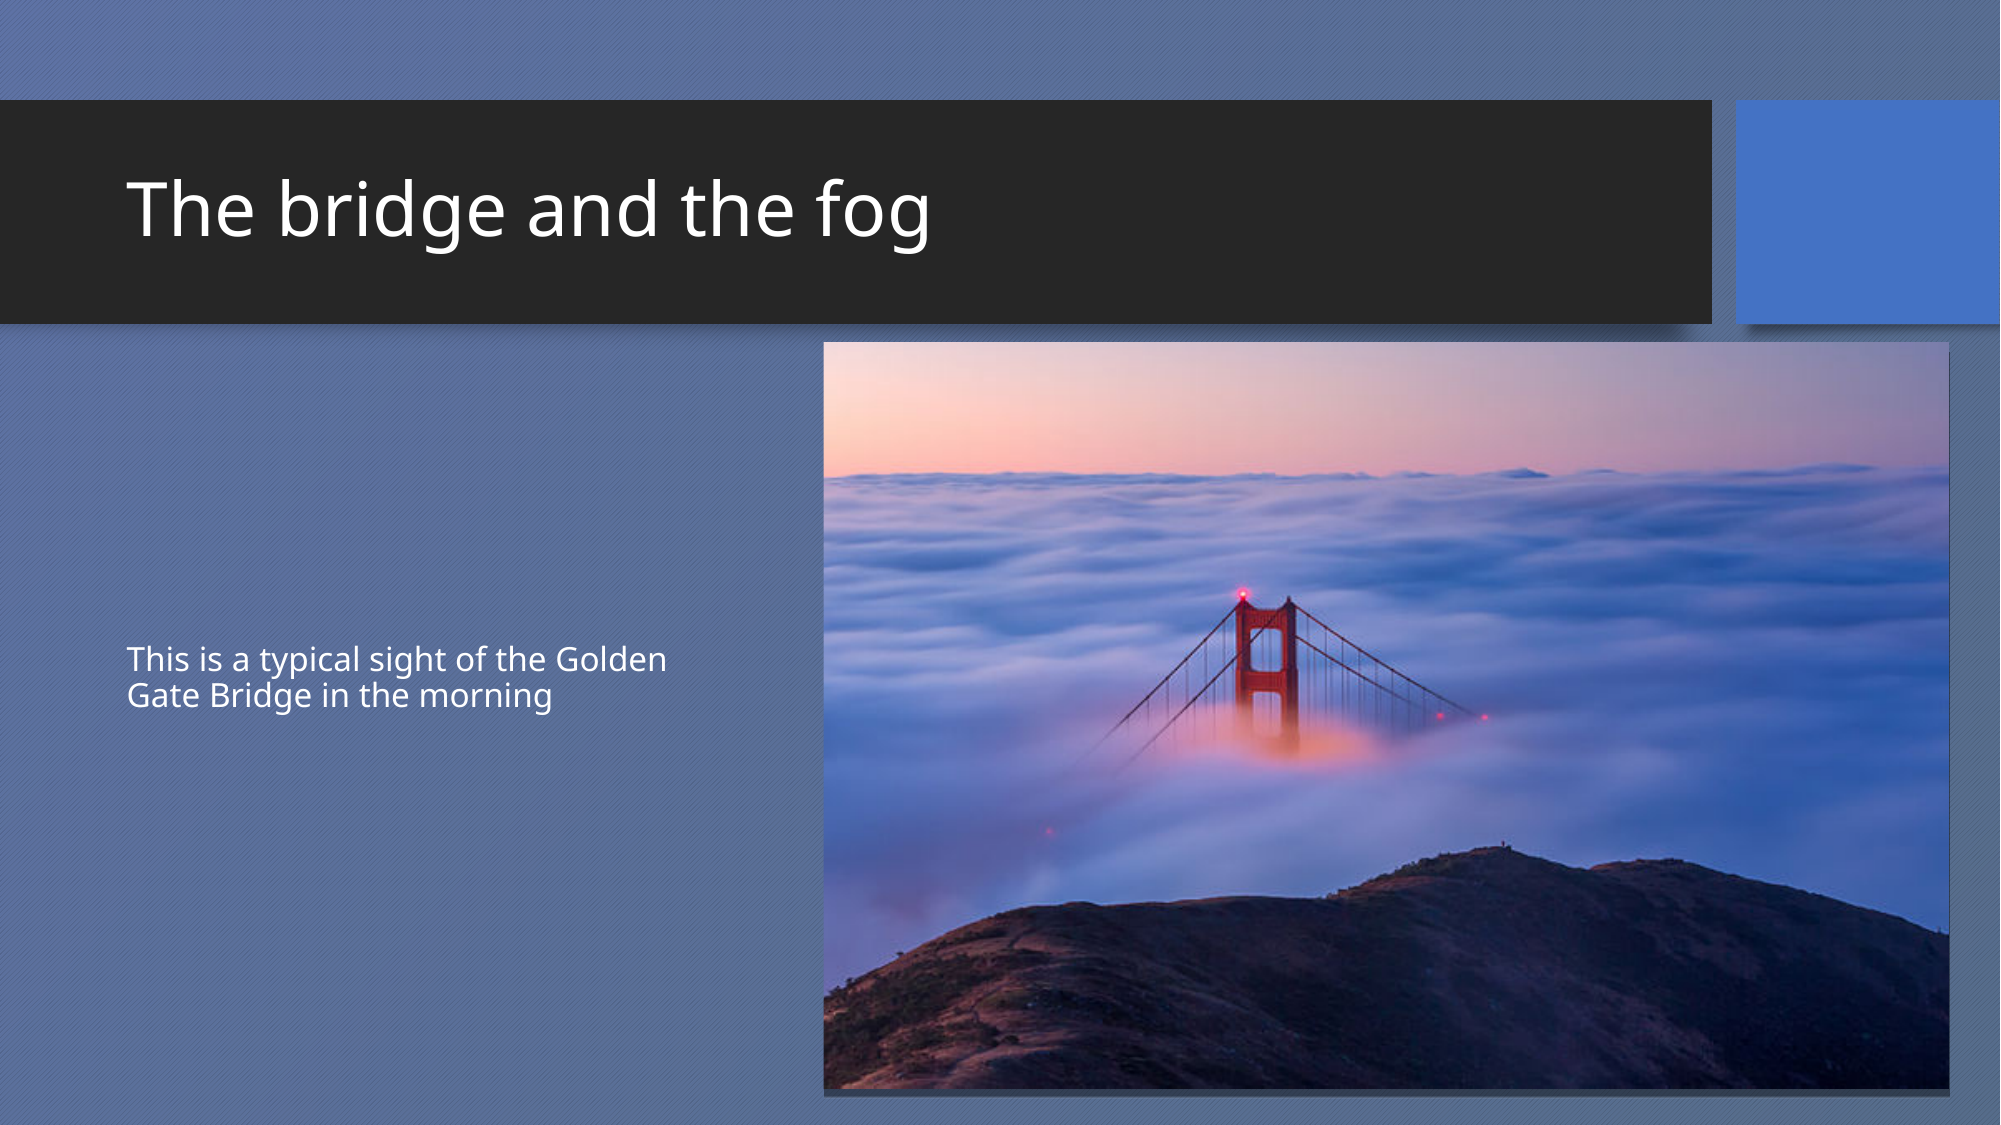

# The bridge and the fog
This is a typical sight of the Golden Gate Bridge in the morning